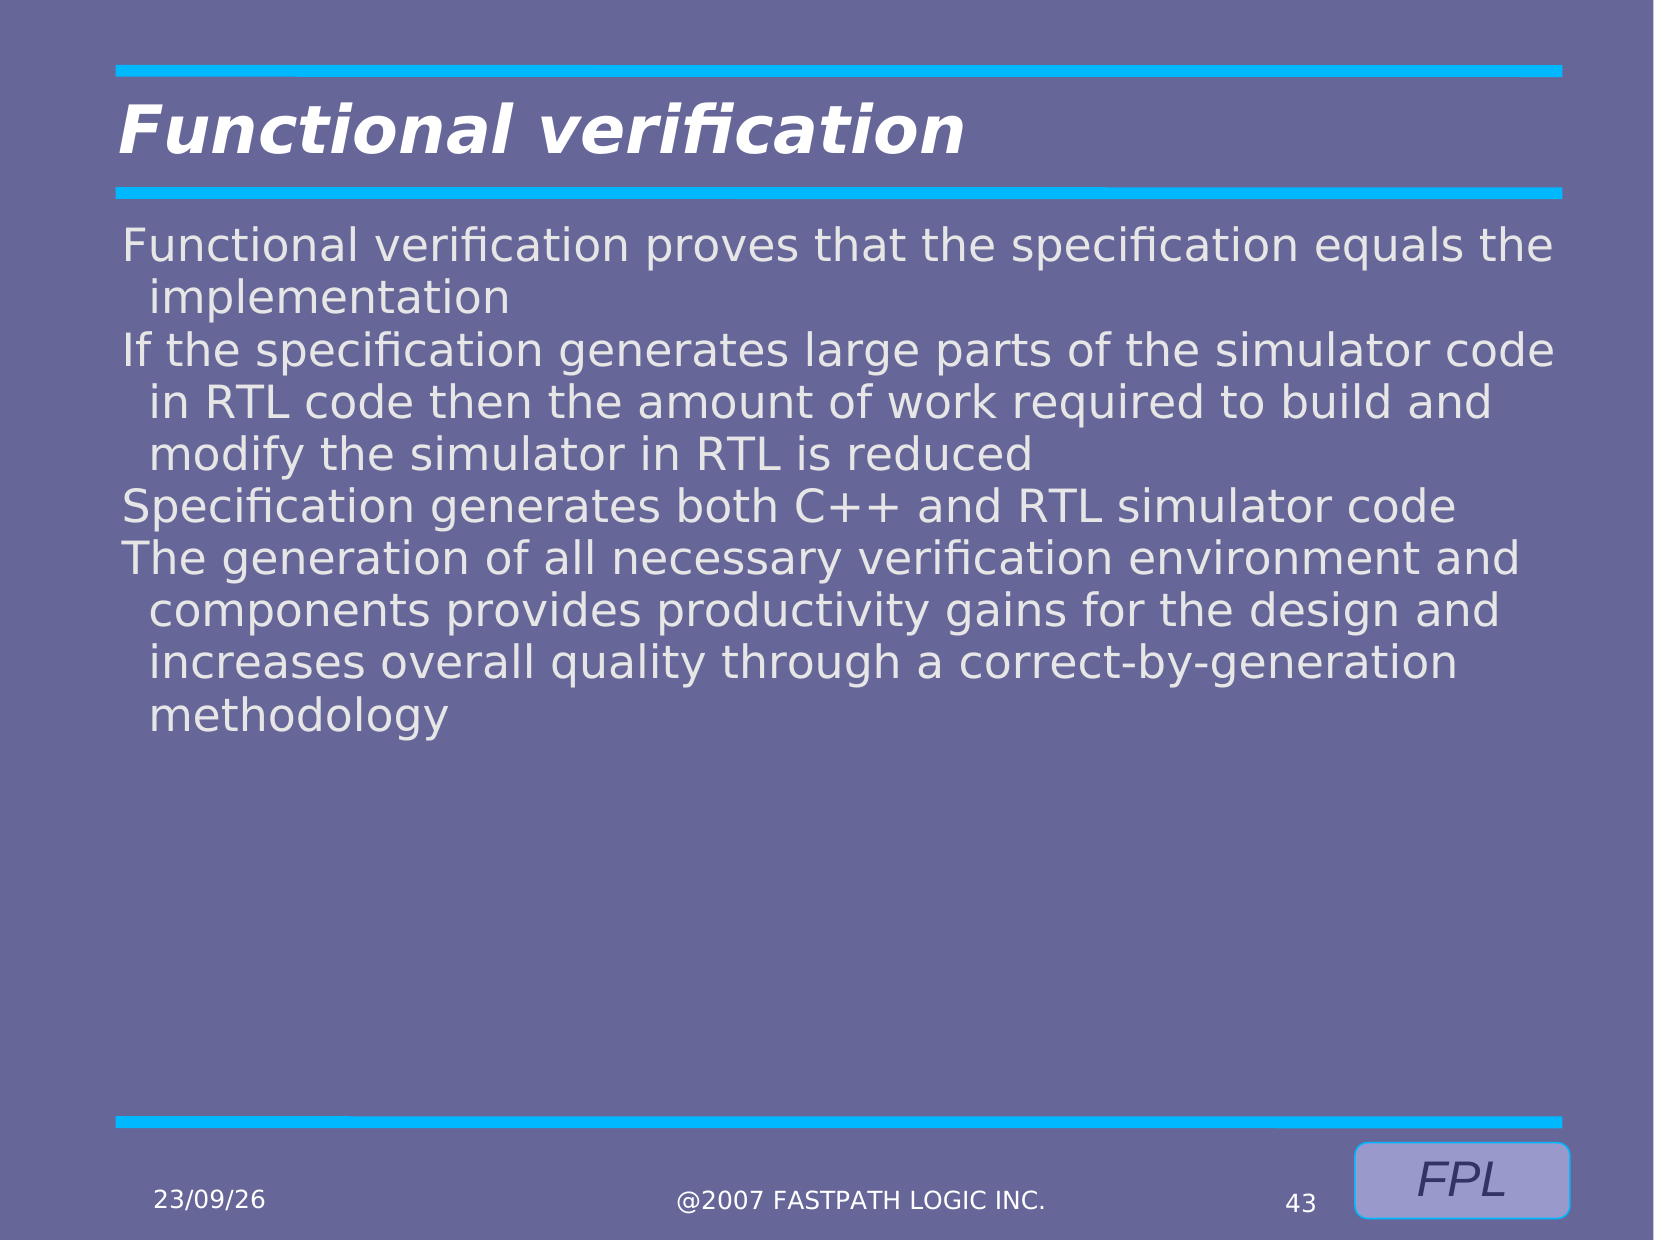

# Functional verification
Functional verification proves that the specification equals the implementation
If the specification generates large parts of the simulator code in RTL code then the amount of work required to build and modify the simulator in RTL is reduced
Specification generates both C++ and RTL simulator code
The generation of all necessary verification environment and components provides productivity gains for the design and increases overall quality through a correct-by-generation methodology
43